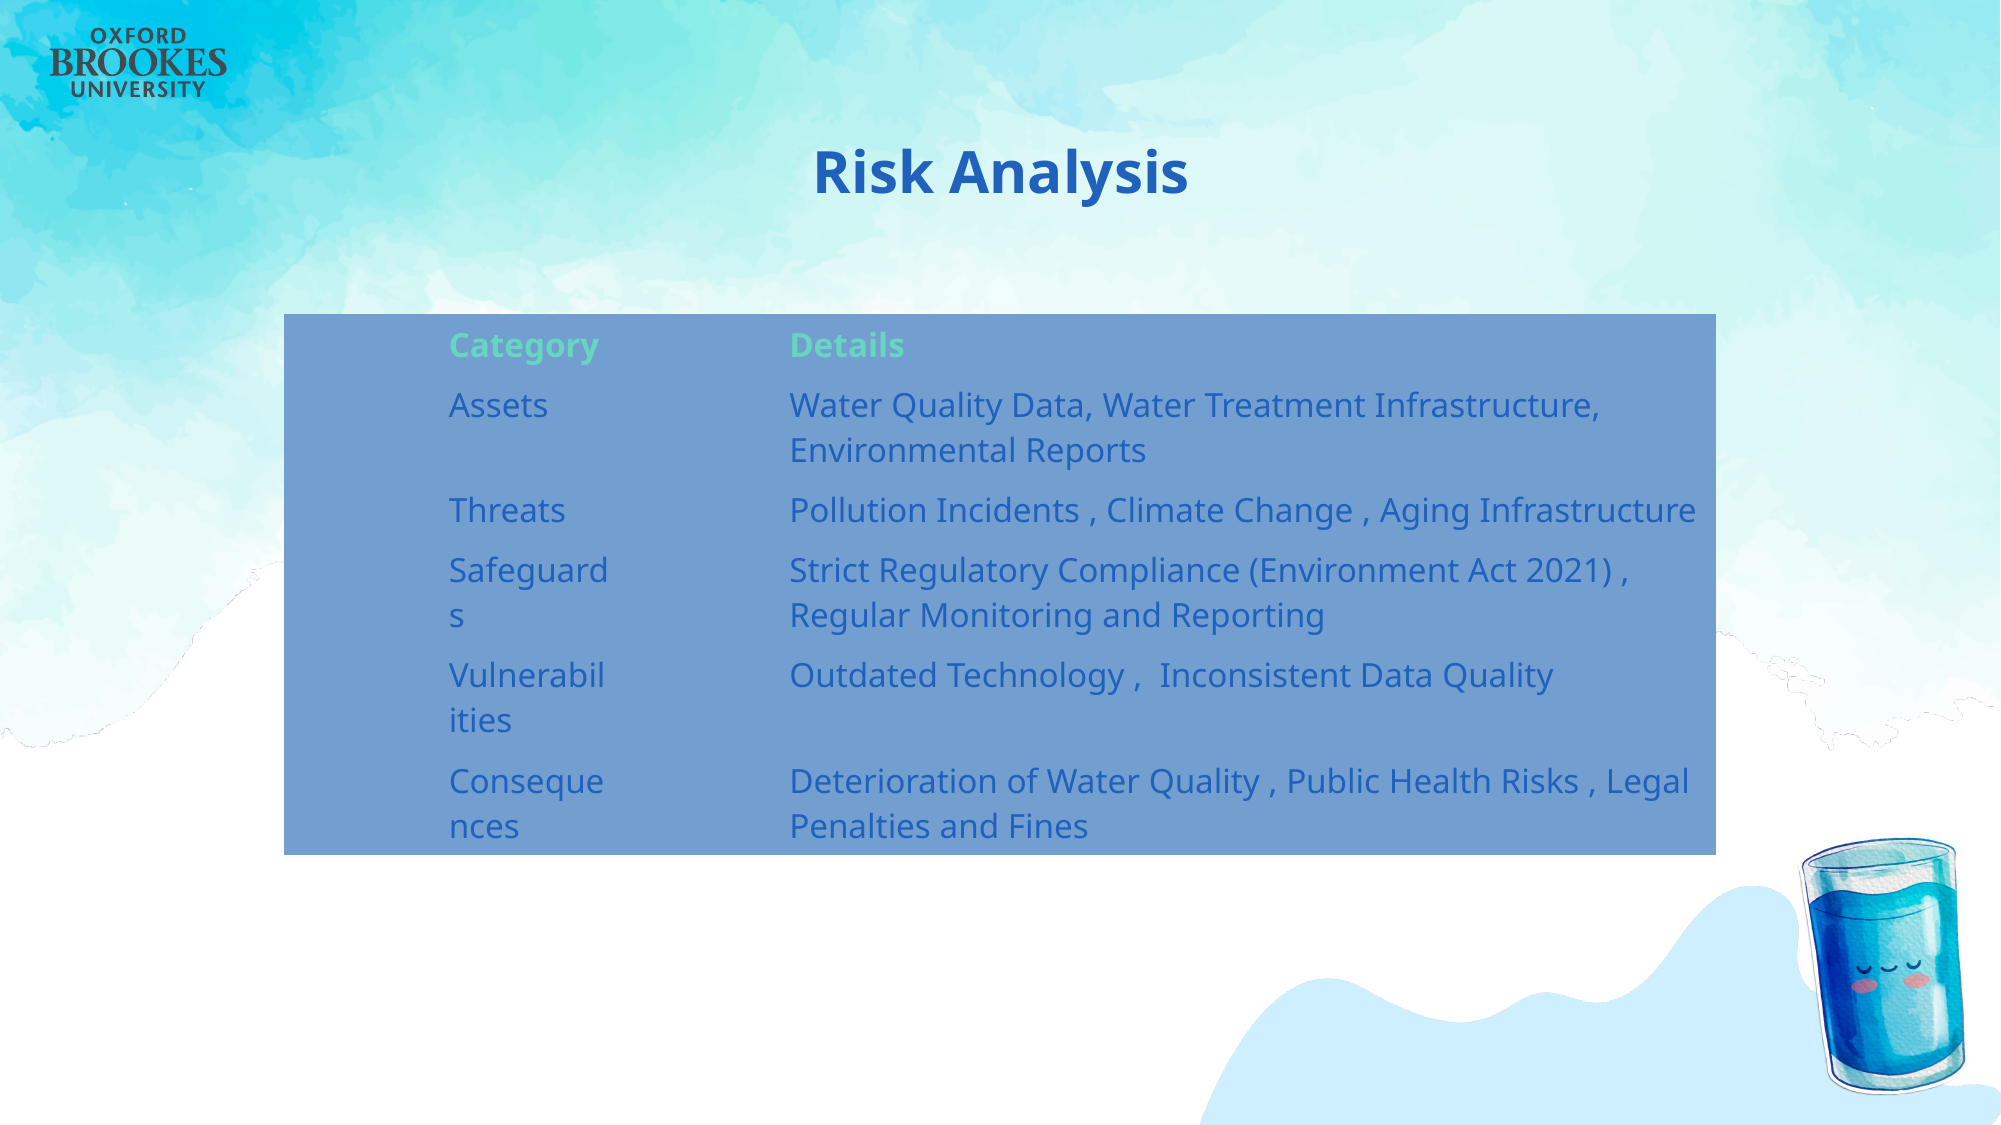

Risk Analysis
| Category | Details |
| --- | --- |
| Assets | Water Quality Data, Water Treatment Infrastructure, Environmental Reports |
| Threats | Pollution Incidents , Climate Change , Aging Infrastructure |
| Safeguards | Strict Regulatory Compliance (Environment Act 2021) , Regular Monitoring and Reporting |
| Vulnerabilities | Outdated Technology , Inconsistent Data Quality |
| Consequences | Deterioration of Water Quality , Public Health Risks , Legal Penalties and Fines |